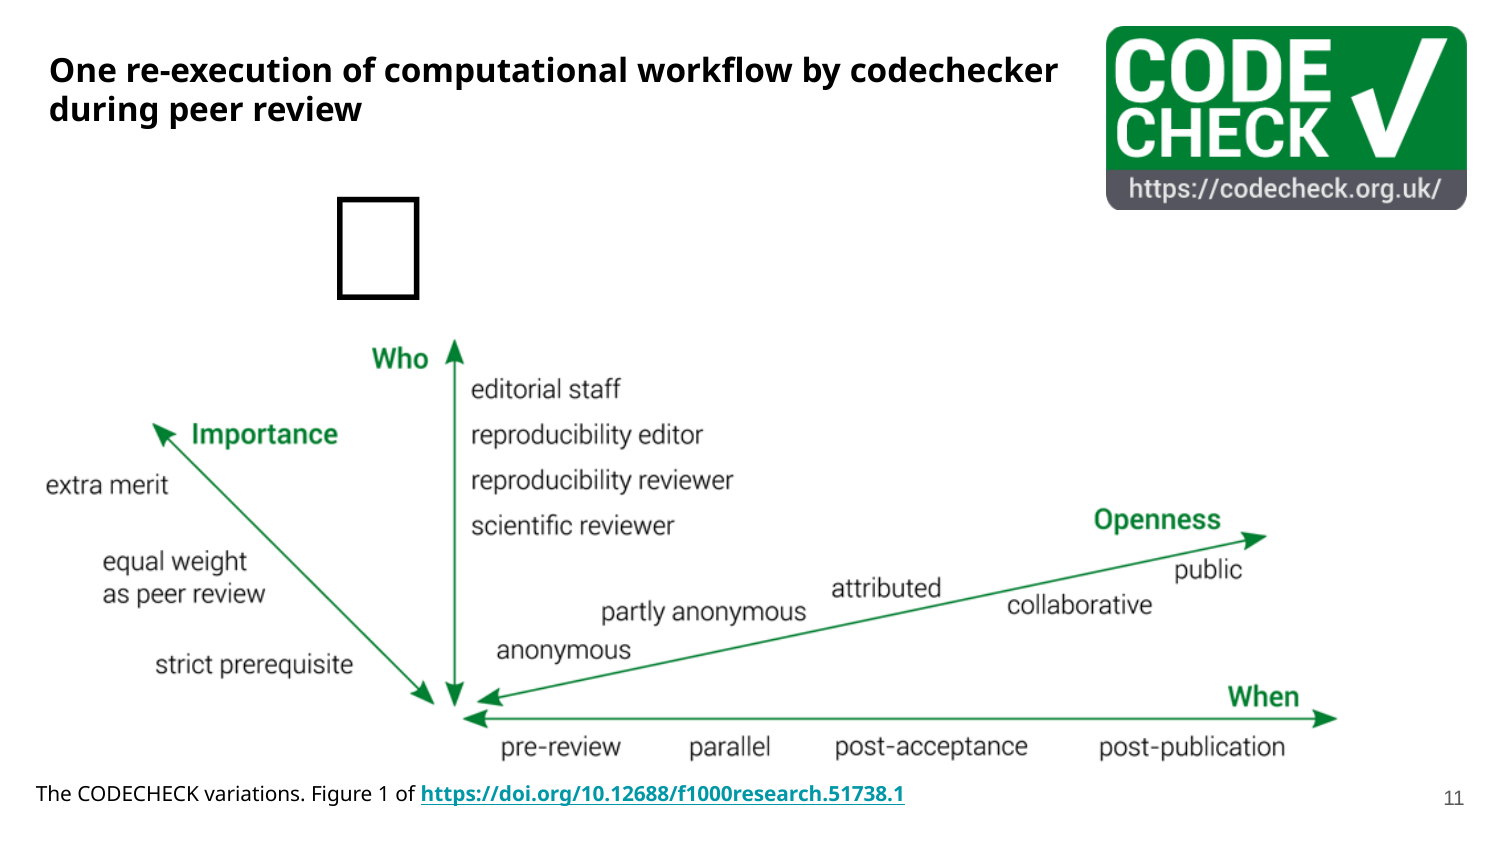

One re-execution of computational workflow by codechecker during peer review
👩‍💻
👶
The CODECHECK variations. Figure 1 of https://doi.org/10.12688/f1000research.51738.1